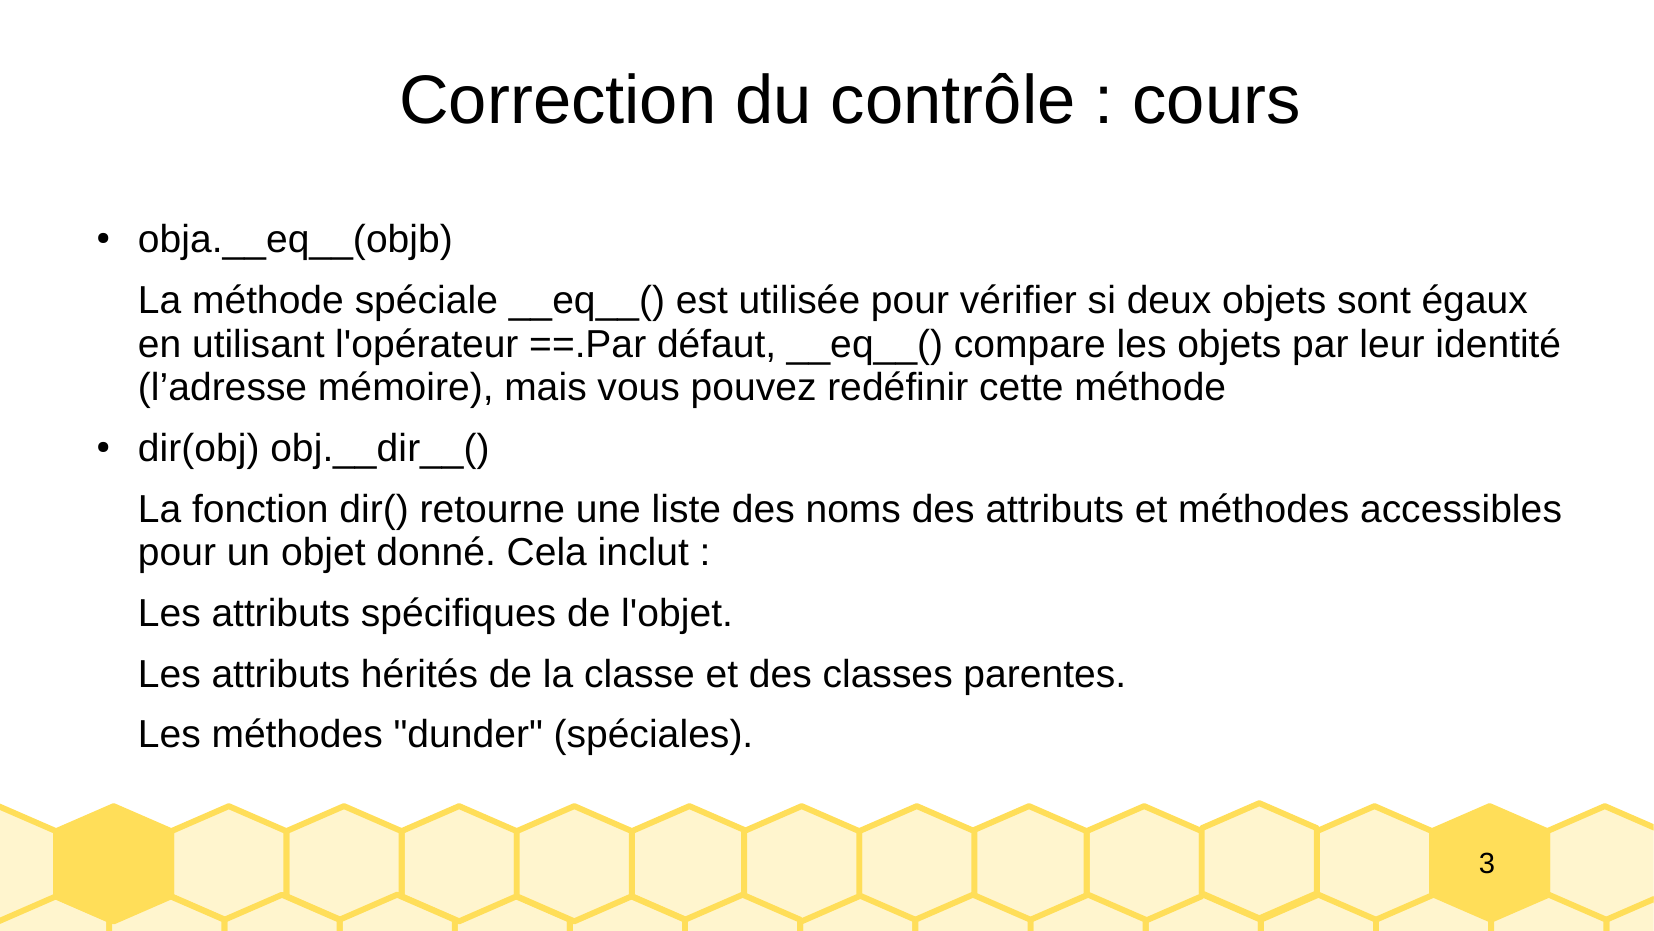

Correction du contrôle : cours
# obja.__eq__(objb)
La méthode spéciale __eq__() est utilisée pour vérifier si deux objets sont égaux en utilisant l'opérateur ==.Par défaut, __eq__() compare les objets par leur identité (l’adresse mémoire), mais vous pouvez redéfinir cette méthode
dir(obj) obj.__dir__()
La fonction dir() retourne une liste des noms des attributs et méthodes accessibles pour un objet donné. Cela inclut :
Les attributs spécifiques de l'objet.
Les attributs hérités de la classe et des classes parentes.
Les méthodes "dunder" (spéciales).